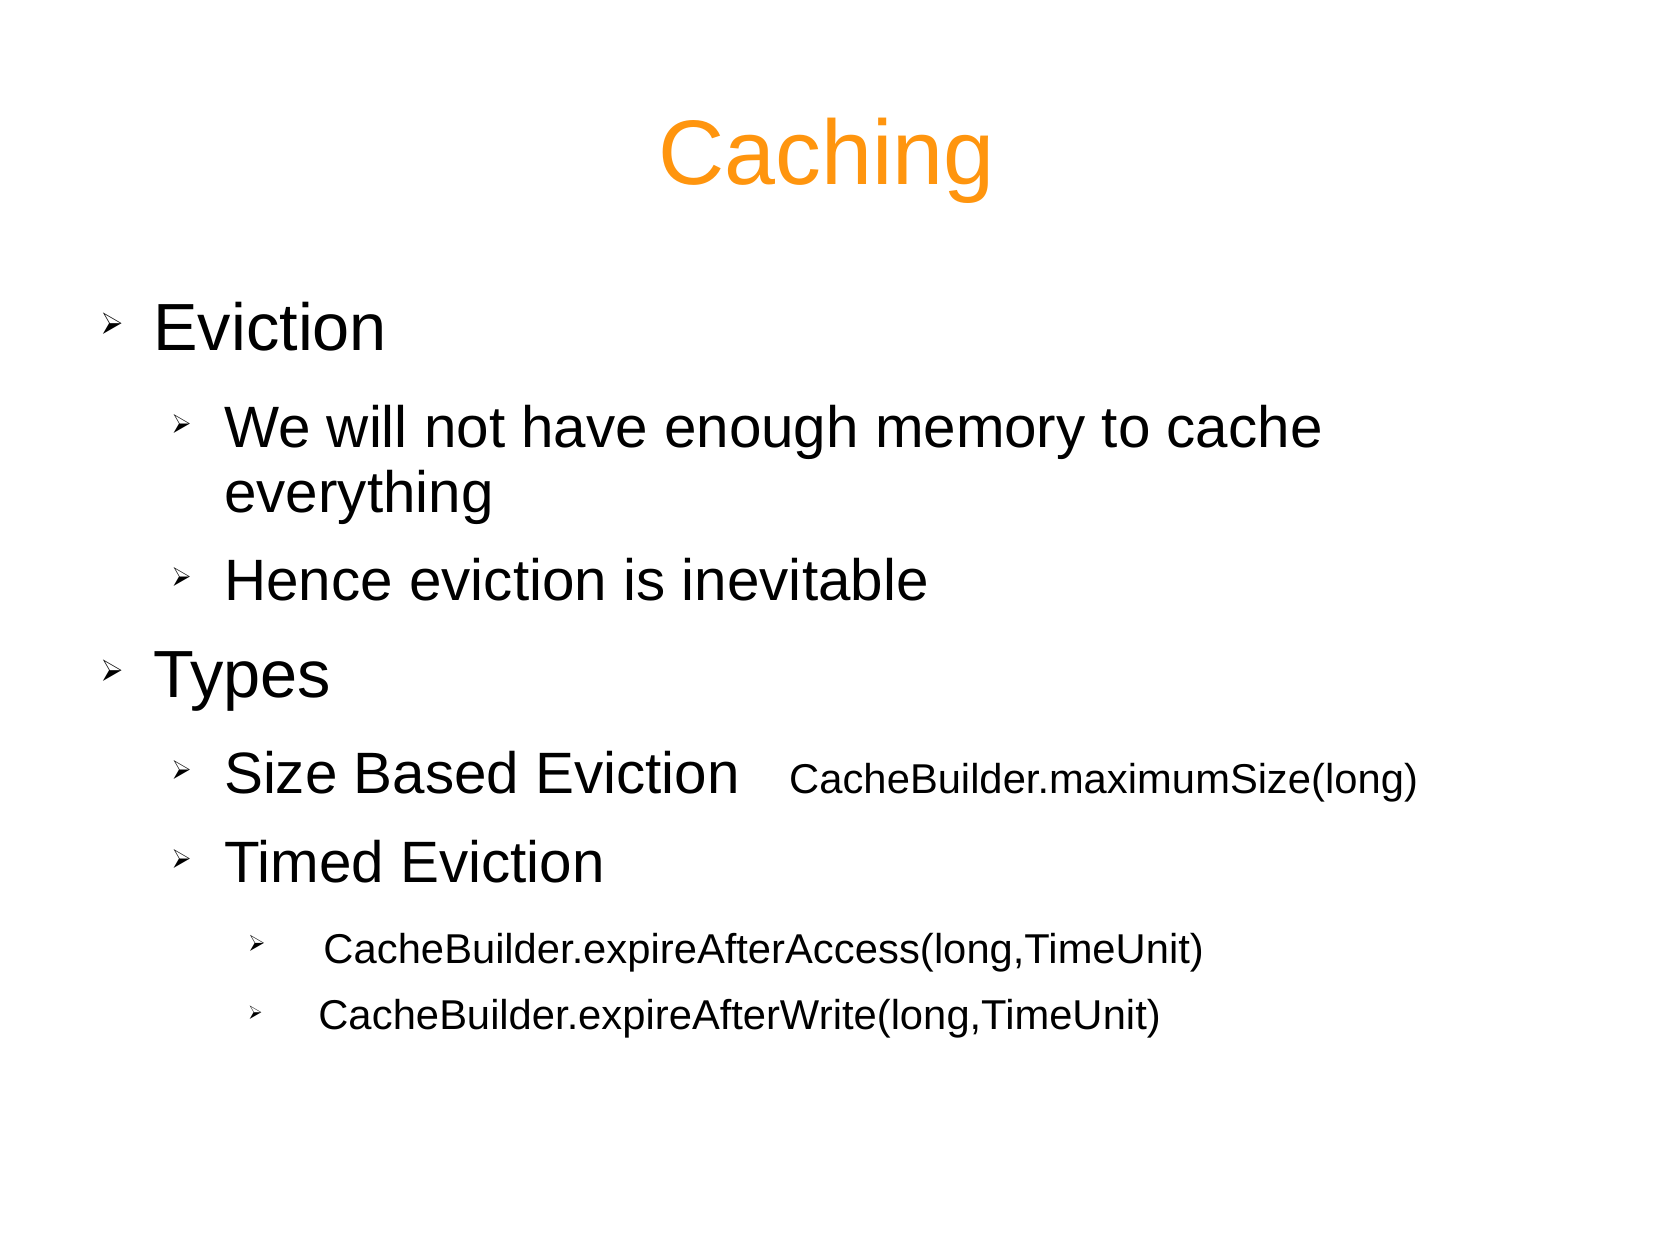

# Caching
Eviction
We will not have enough memory to cache everything
Hence eviction is inevitable
Types
Size Based Eviction CacheBuilder.maximumSize(long)
Timed Eviction
 CacheBuilder.expireAfterAccess(long,TimeUnit)
 CacheBuilder.expireAfterWrite(long,TimeUnit)